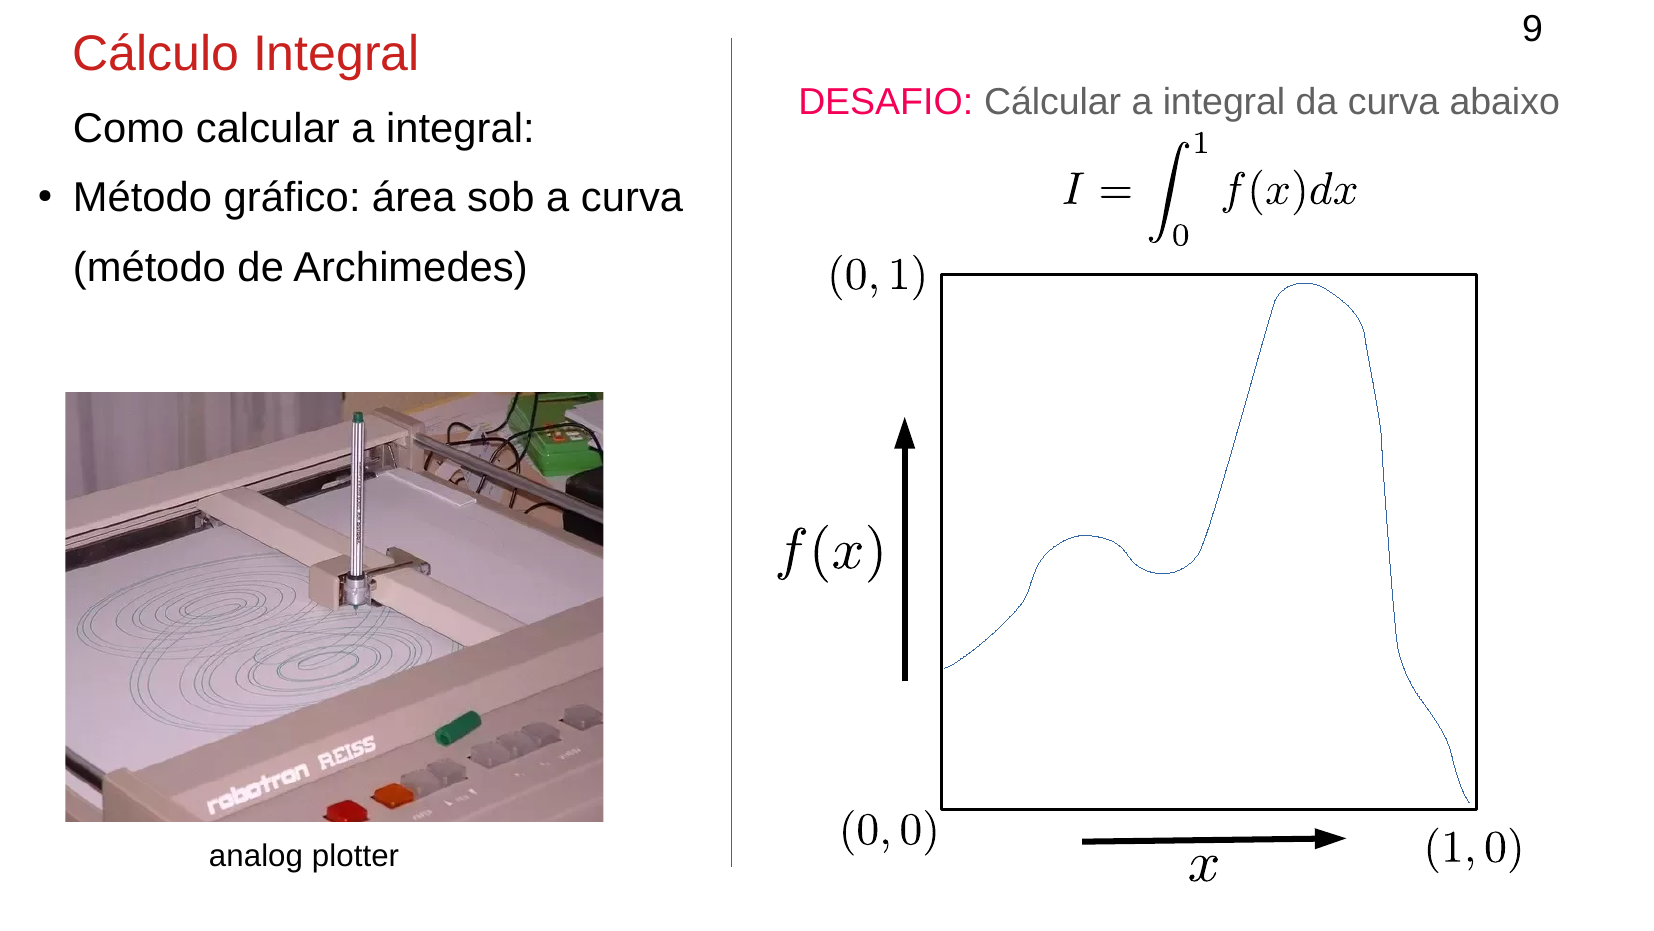

Cálculo Integral
Como calcular a integral:
Método gráfico: área sob a curva
(método de Archimedes)
DESAFIO: Cálcular a integral da curva abaixo
analog plotter